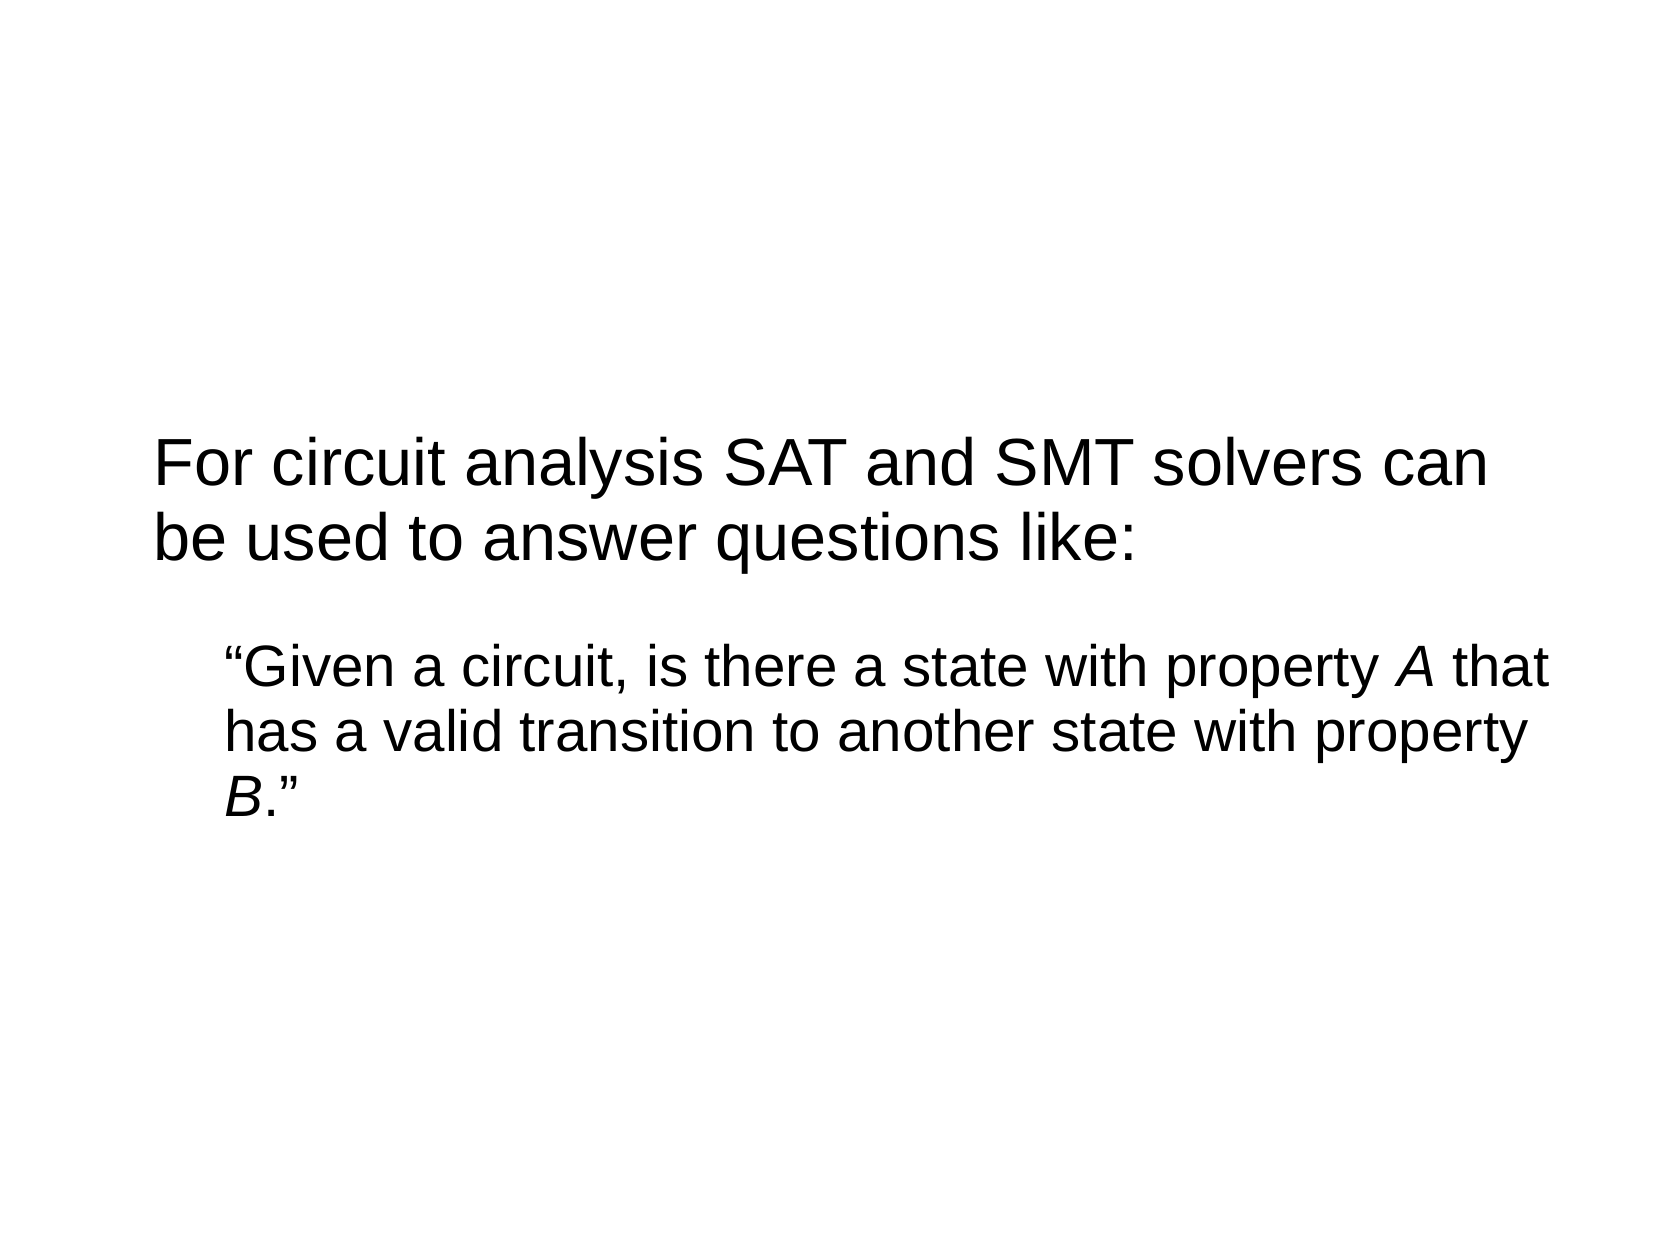

# For circuit analysis SAT and SMT solvers can be used to answer questions like:
“Given a circuit, is there a state with property A that has a valid transition to another state with property B.”